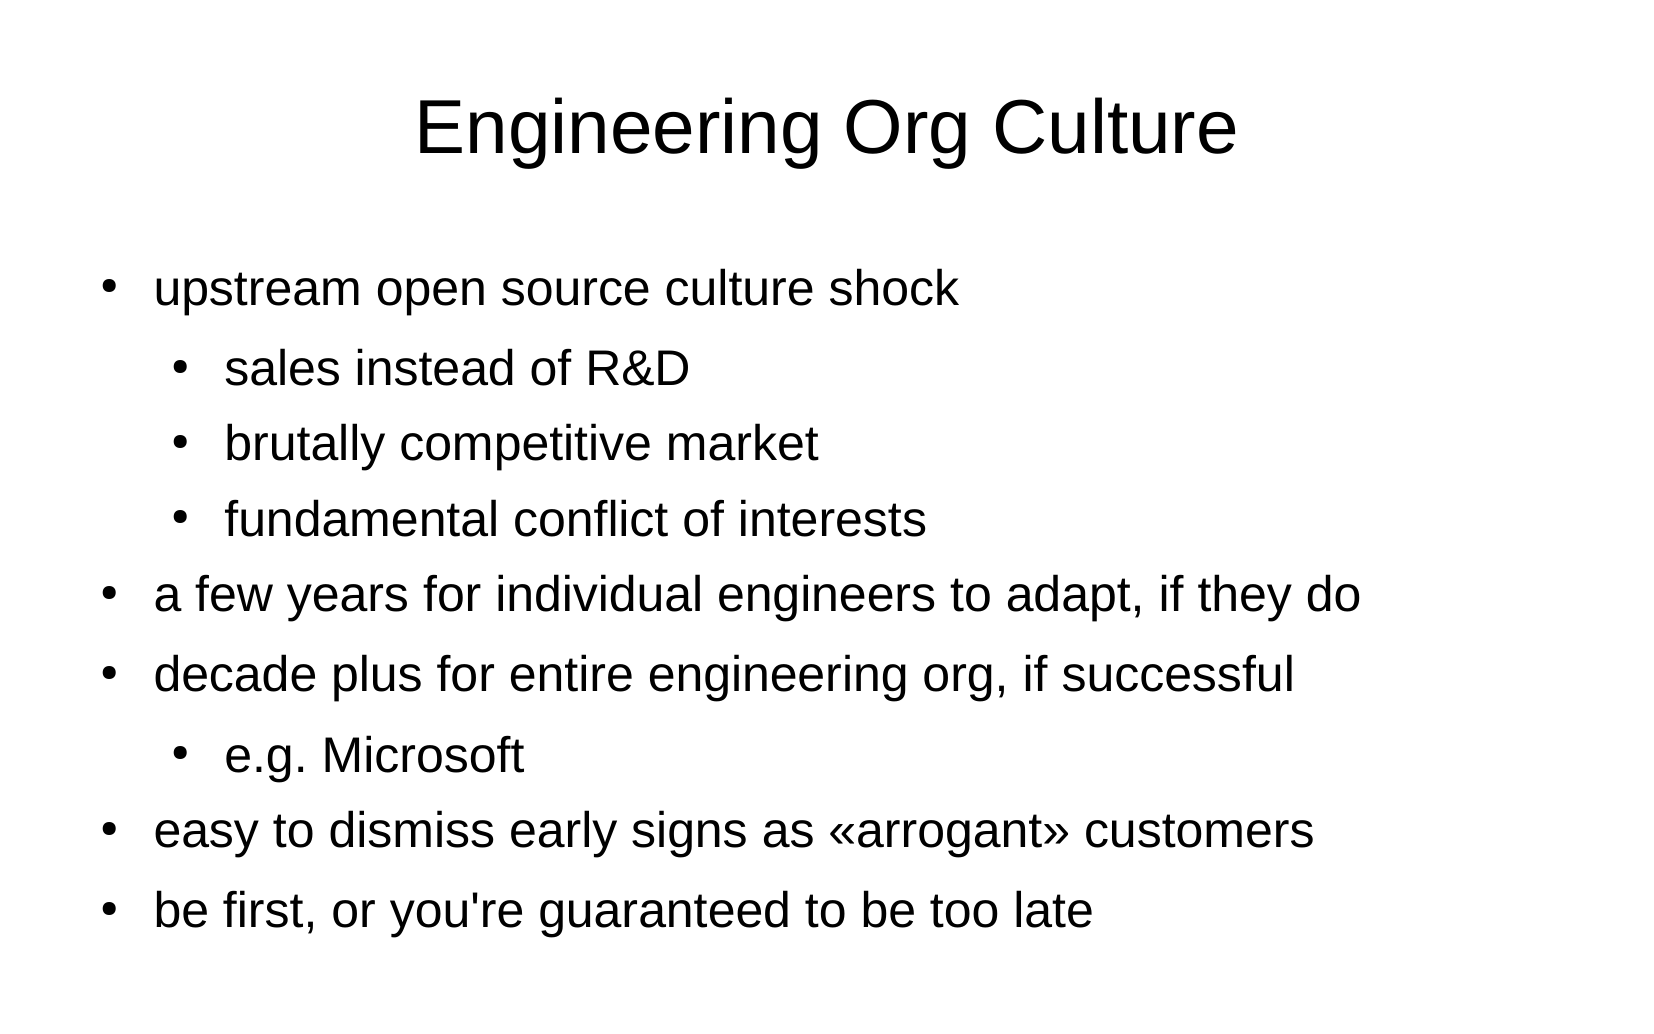

# Engineering Org Culture
upstream open source culture shock
sales instead of R&D
brutally competitive market
fundamental conflict of interests
a few years for individual engineers to adapt, if they do
decade plus for entire engineering org, if successful
e.g. Microsoft
easy to dismiss early signs as «arrogant» customers
be first, or you're guaranteed to be too late